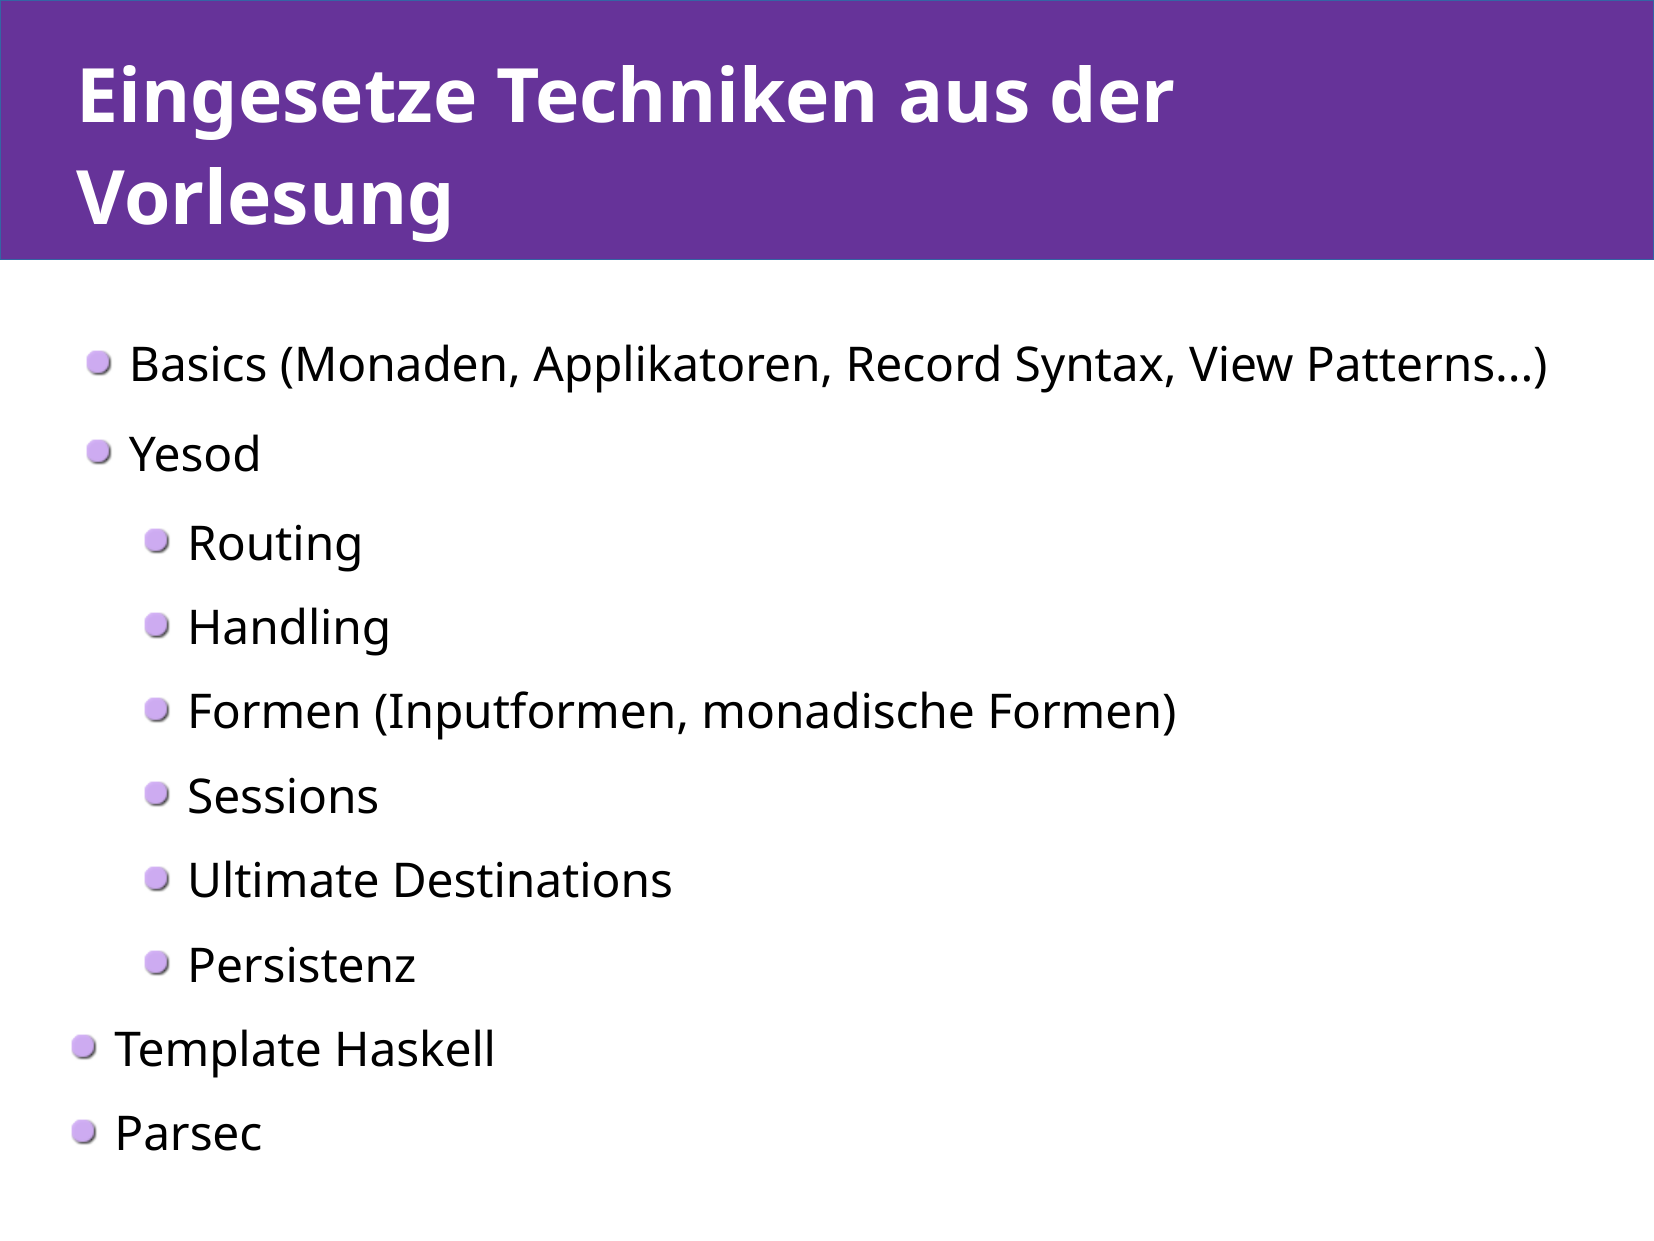

# Eingesetze Techniken aus der Vorlesung
Basics (Monaden, Applikatoren, Record Syntax, View Patterns...)
Yesod
Routing
Handling
Formen (Inputformen, monadische Formen)
Sessions
Ultimate Destinations
Persistenz
Template Haskell
Parsec